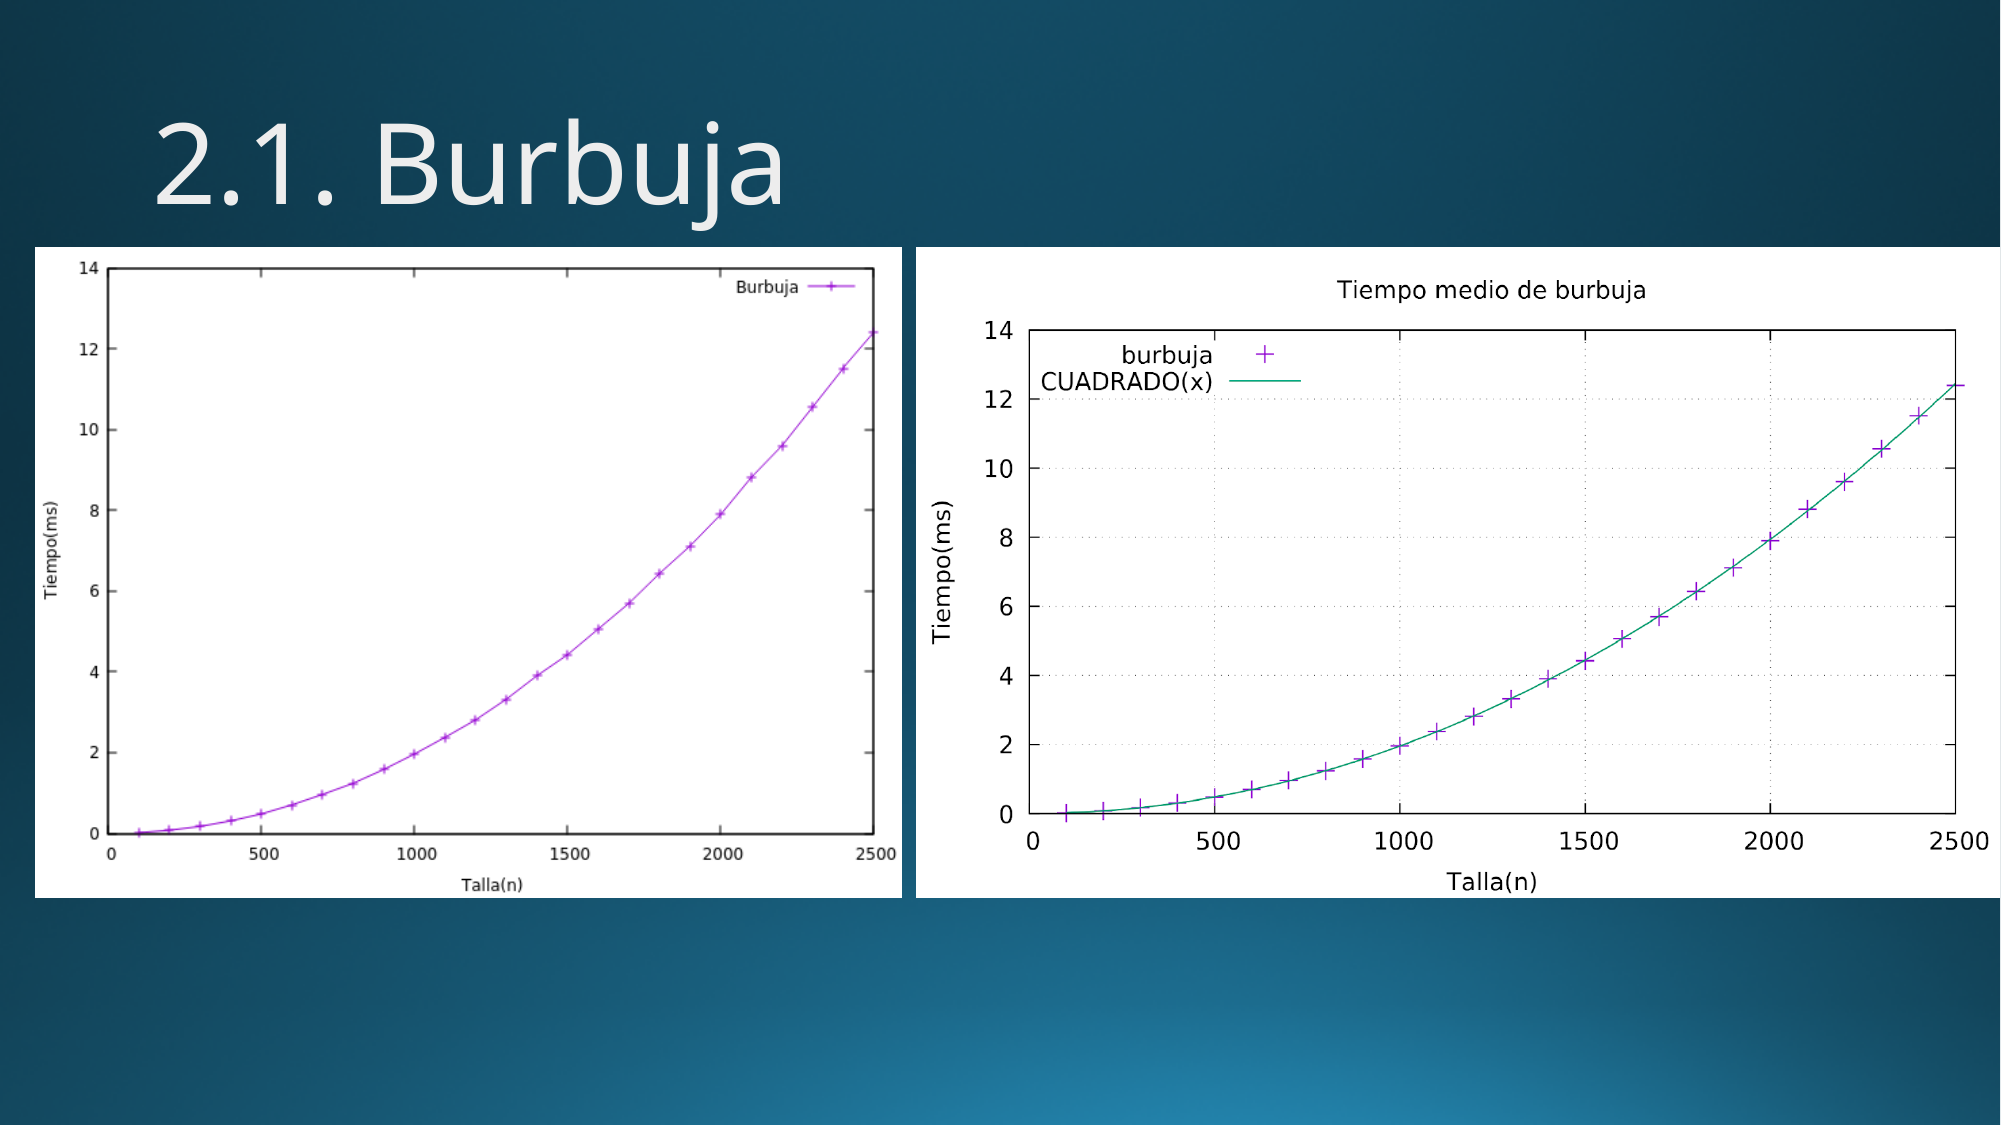

2.1. Burbuja
| |
| --- |